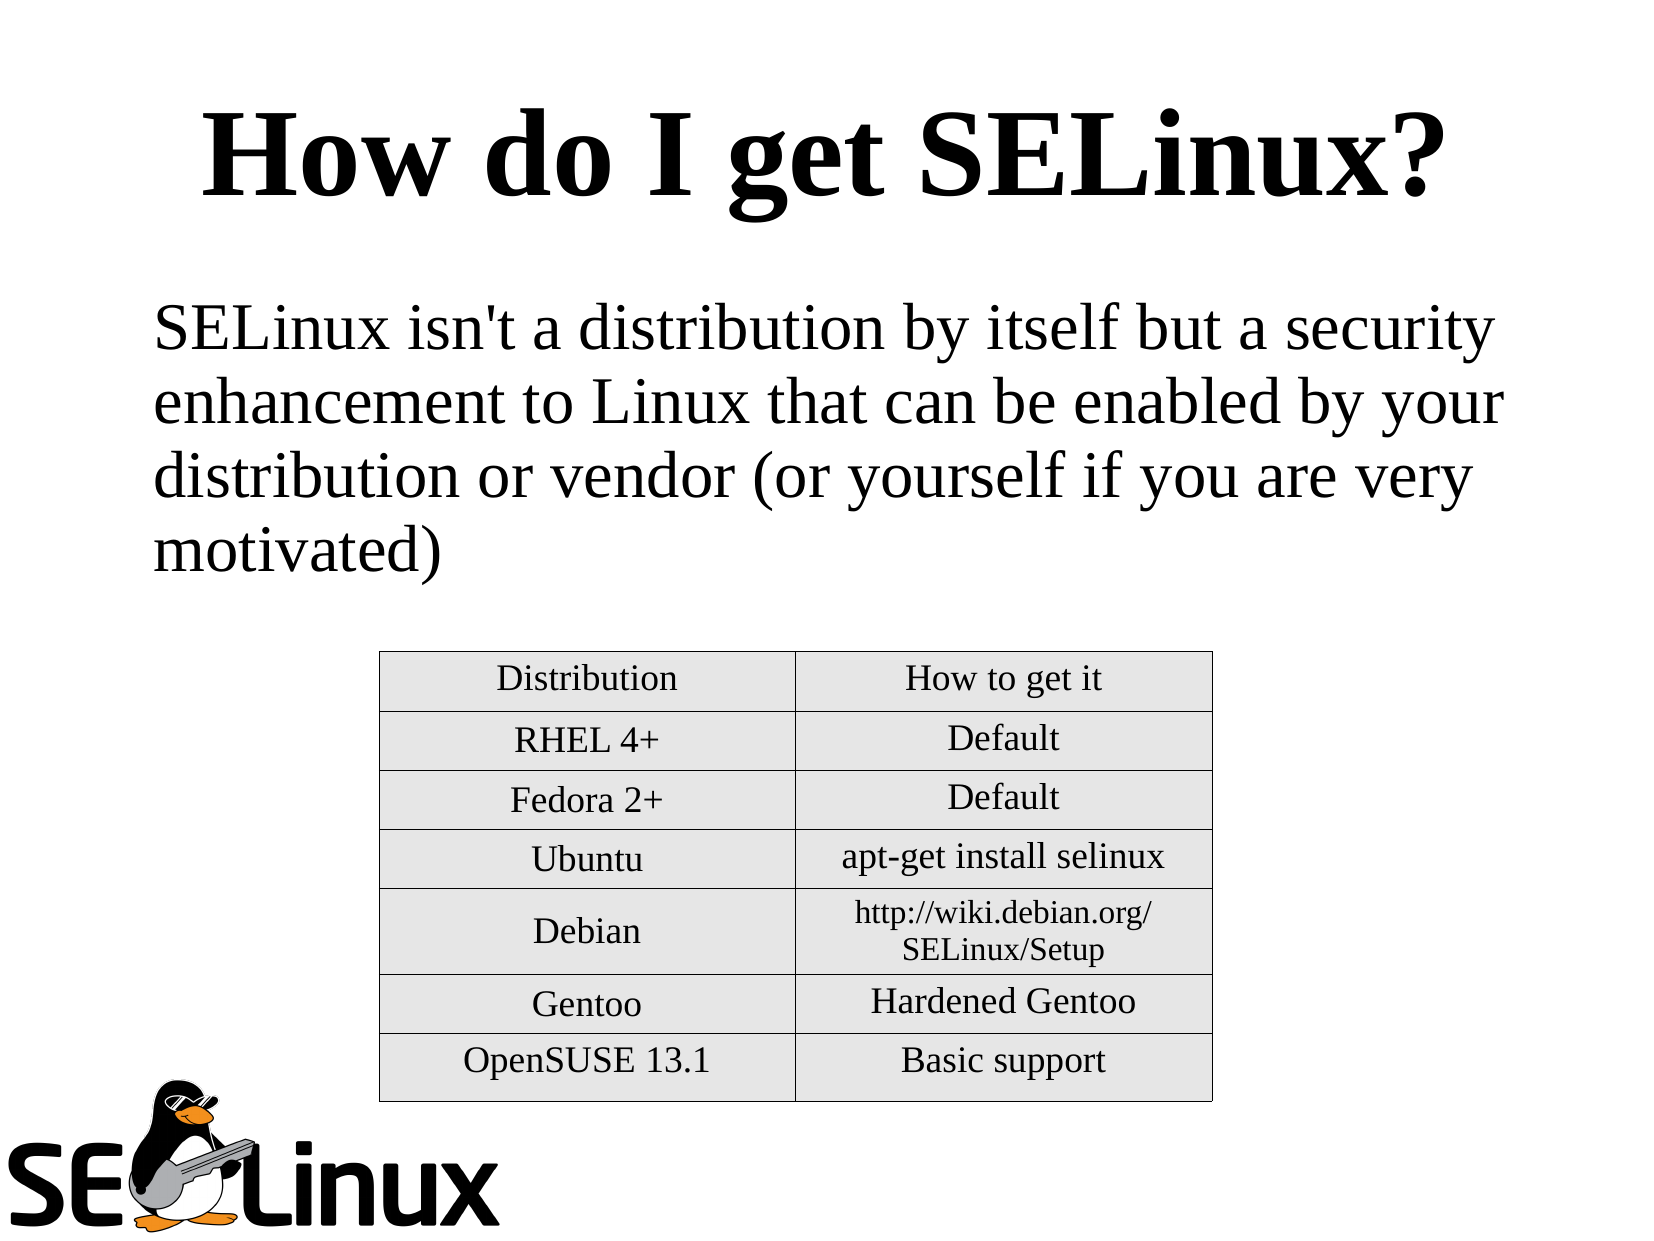

# How do I get SELinux?
SELinux isn't a distribution by itself but a security enhancement to Linux that can be enabled by your distribution or vendor (or yourself if you are very motivated)
| Distribution | How to get it |
| --- | --- |
| RHEL 4+ | Default |
| Fedora 2+ | Default |
| Ubuntu | apt-get install selinux |
| Debian | http://wiki.debian.org/SELinux/Setup |
| Gentoo | Hardened Gentoo |
| OpenSUSE 13.1 | Basic support |